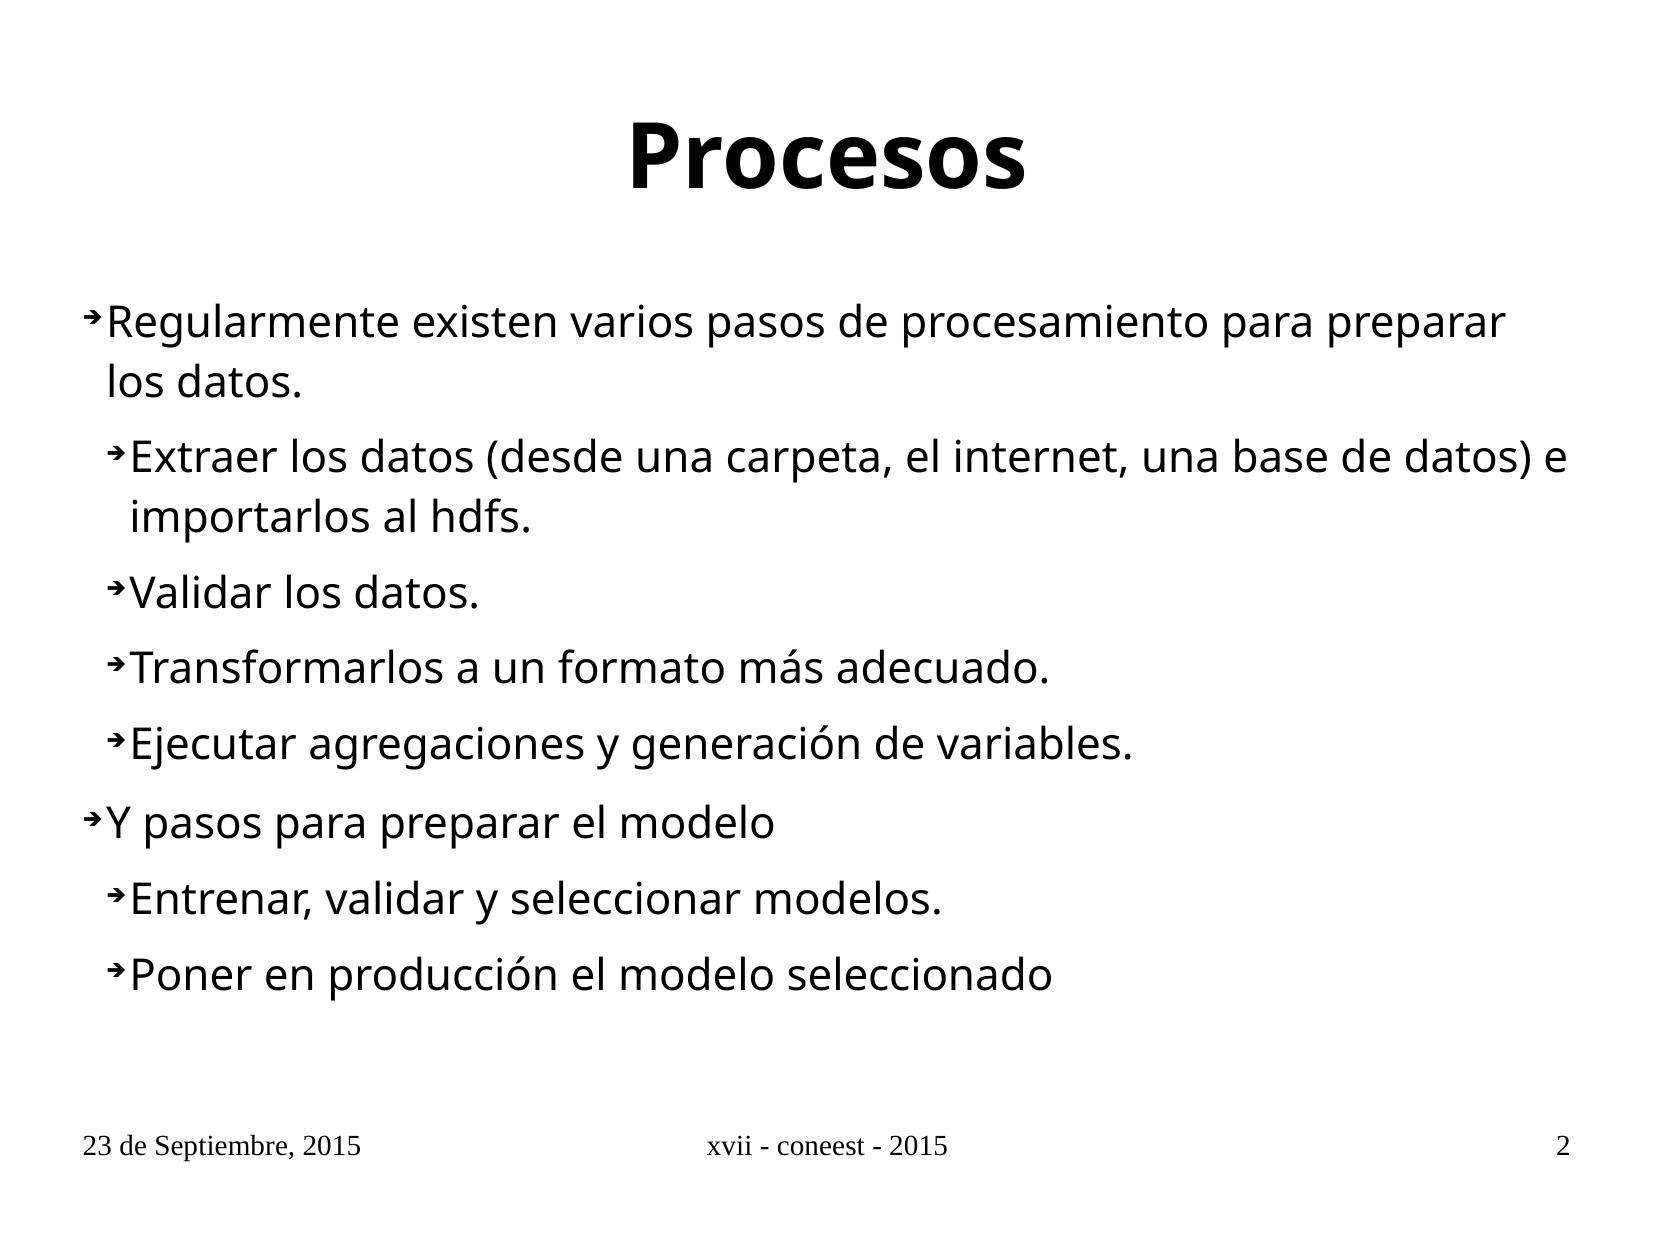

# Procesos
Regularmente existen varios pasos de procesamiento para preparar los datos.
Extraer los datos (desde una carpeta, el internet, una base de datos) e importarlos al hdfs.
Validar los datos.
Transformarlos a un formato más adecuado.
Ejecutar agregaciones y generación de variables.
Y pasos para preparar el modelo
Entrenar, validar y seleccionar modelos.
Poner en producción el modelo seleccionado
23 de Septiembre, 2015
xvii - coneest - 2015
2